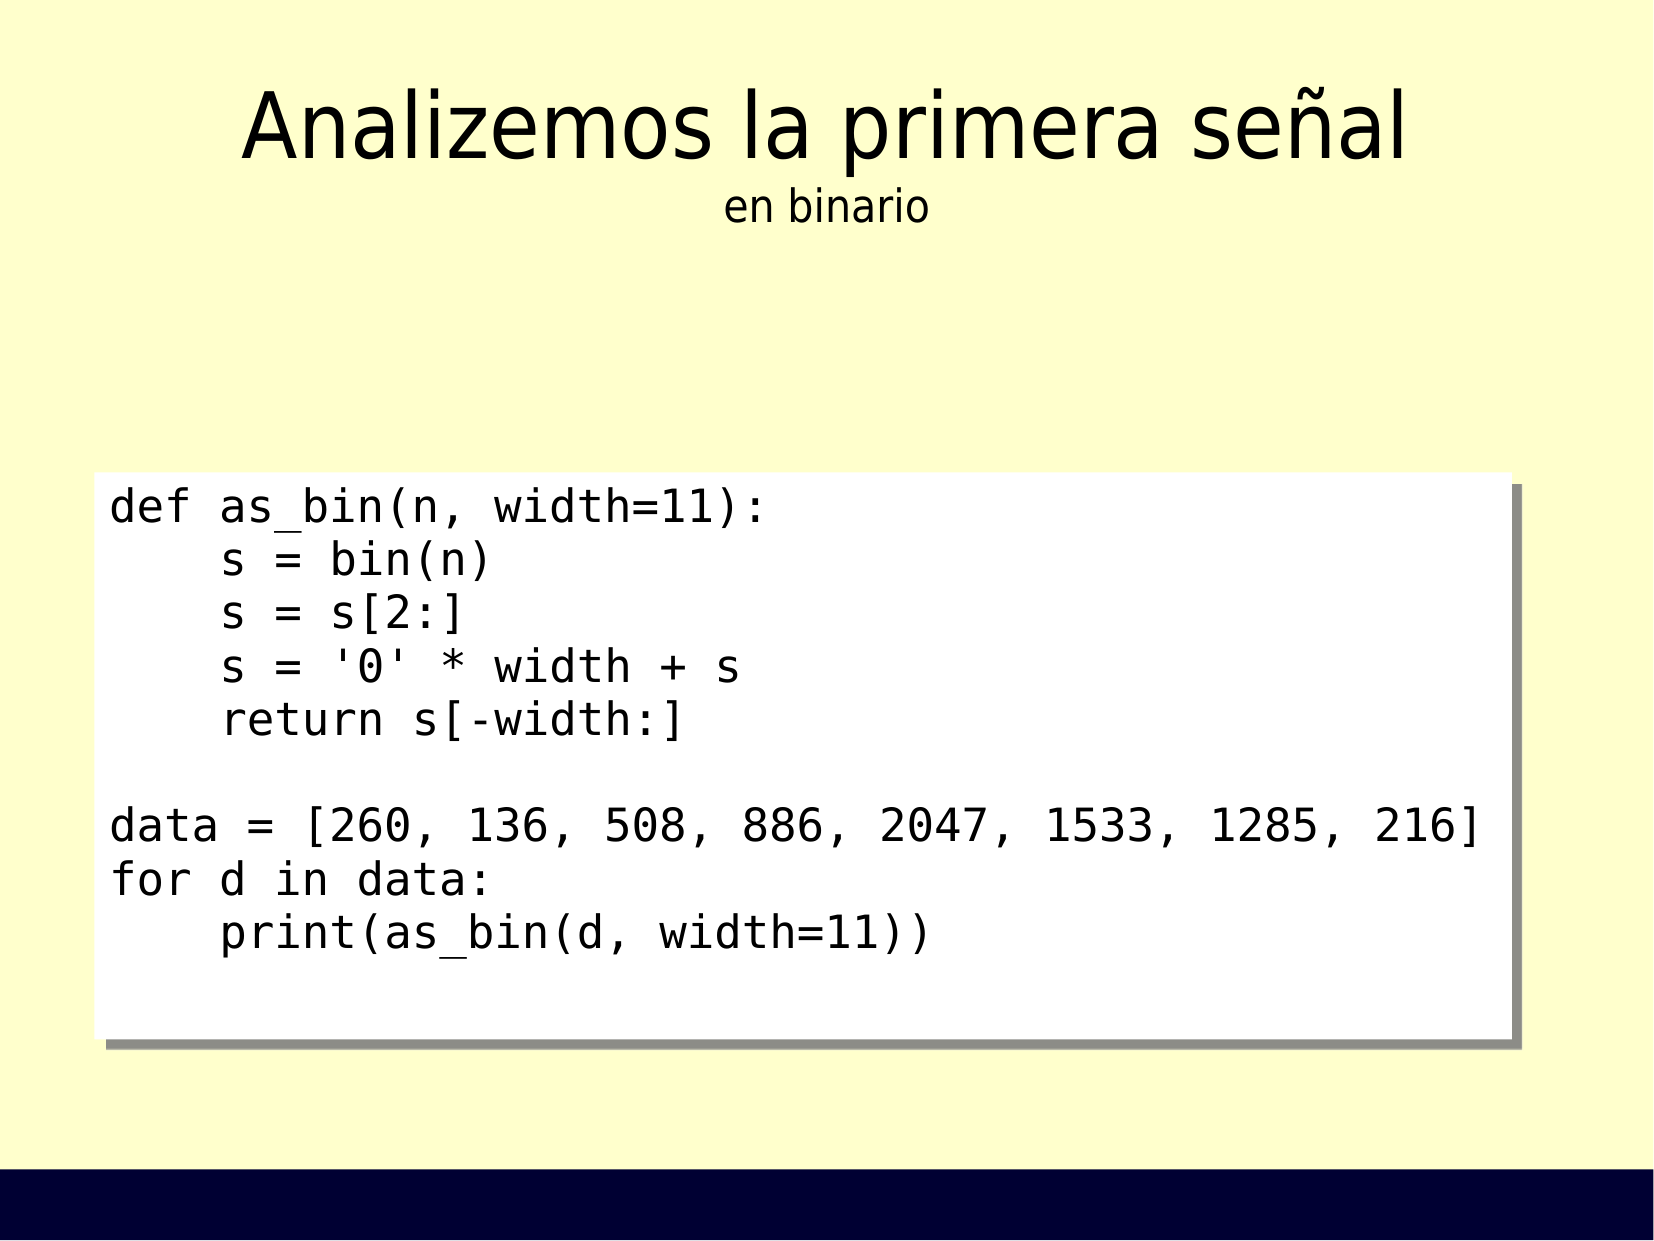

# Analizemos la primera señal en binario
def as_bin(n, width=11):
 s = bin(n)
 s = s[2:]
 s = '0' * width + s
 return s[-width:]
data = [260, 136, 508, 886, 2047, 1533, 1285, 216]
for d in data:
 print(as_bin(d, width=11))